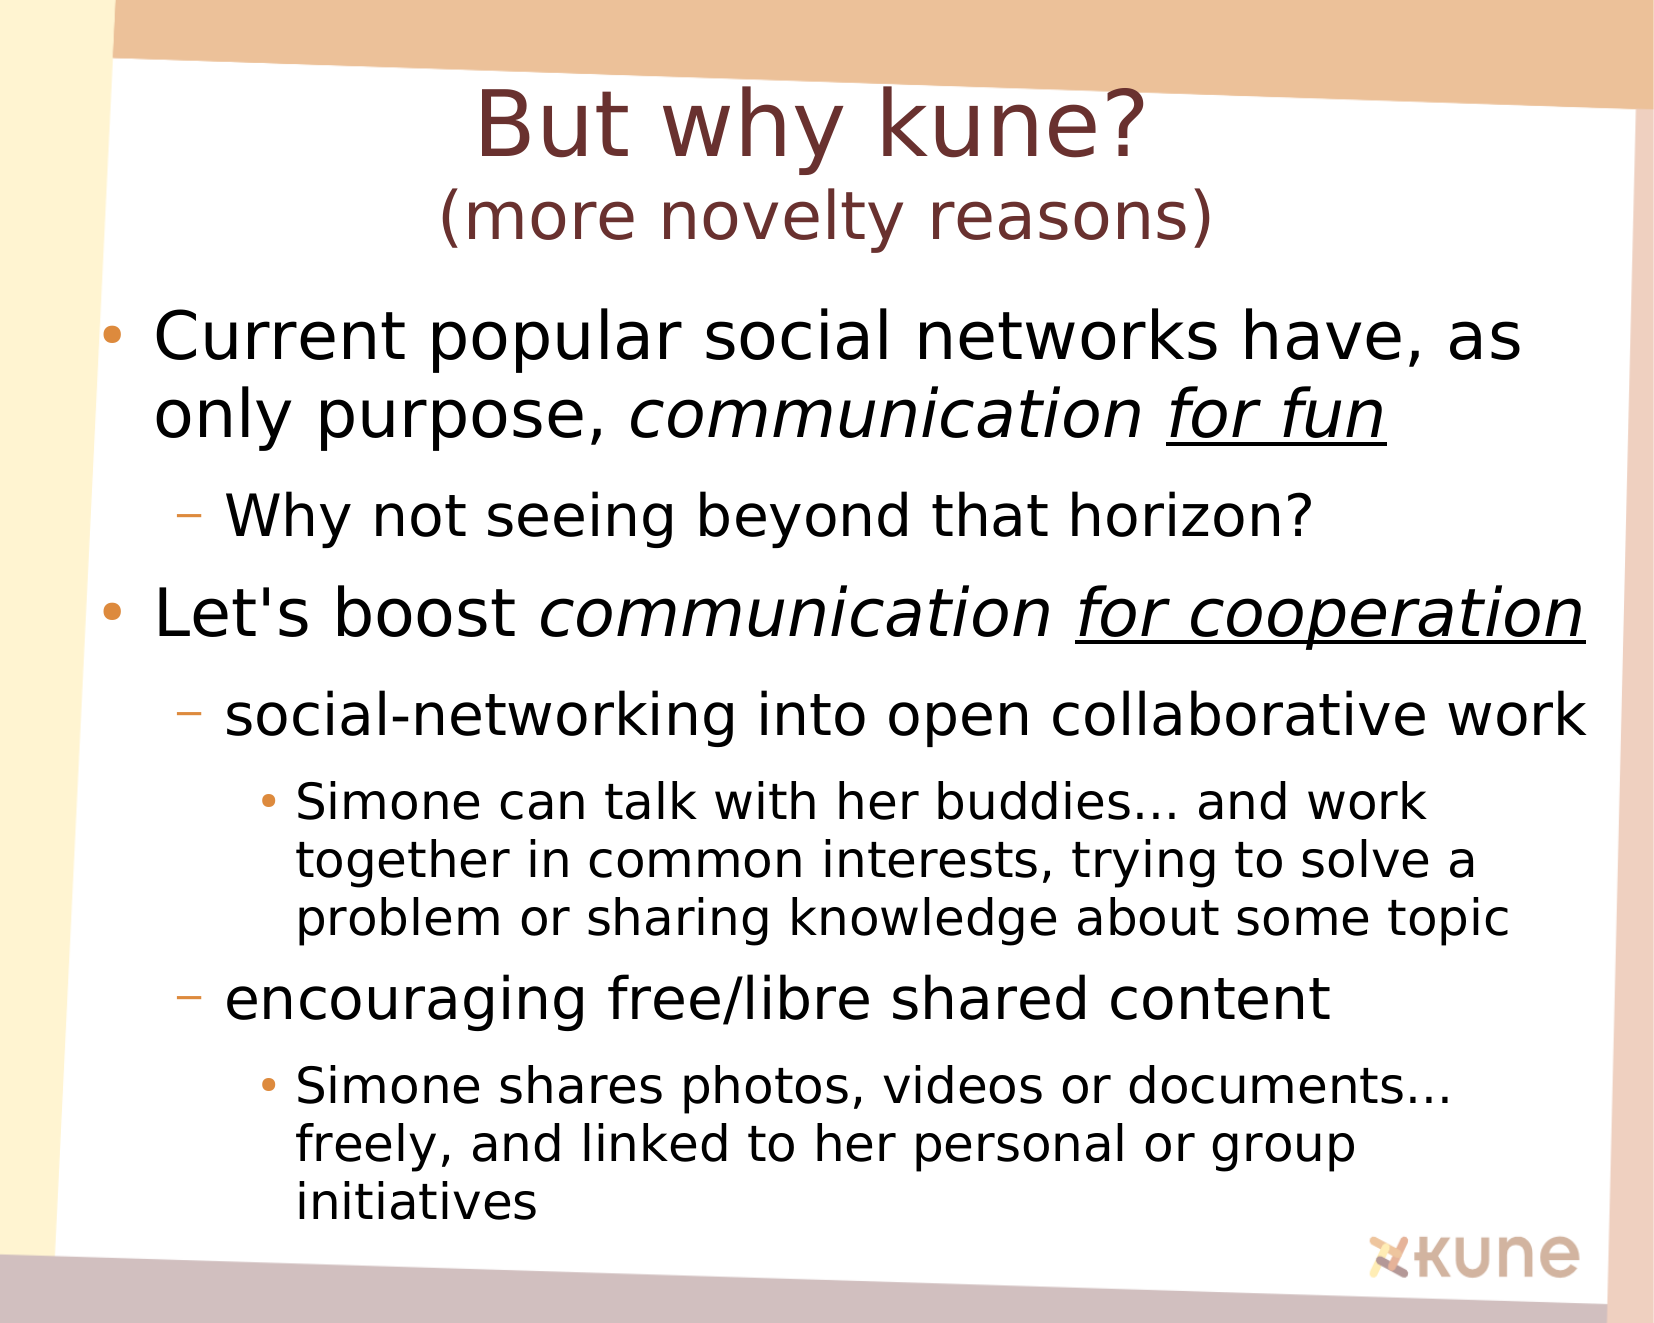

# But why kune? (more novelty reasons)
Current popular social networks have, as only purpose, communication for fun
Why not seeing beyond that horizon?
Let's boost communication for cooperation
social-networking into open collaborative work
Simone can talk with her buddies... and work together in common interests, trying to solve a problem or sharing knowledge about some topic
encouraging free/libre shared content
Simone shares photos, videos or documents... freely, and linked to her personal or group initiatives